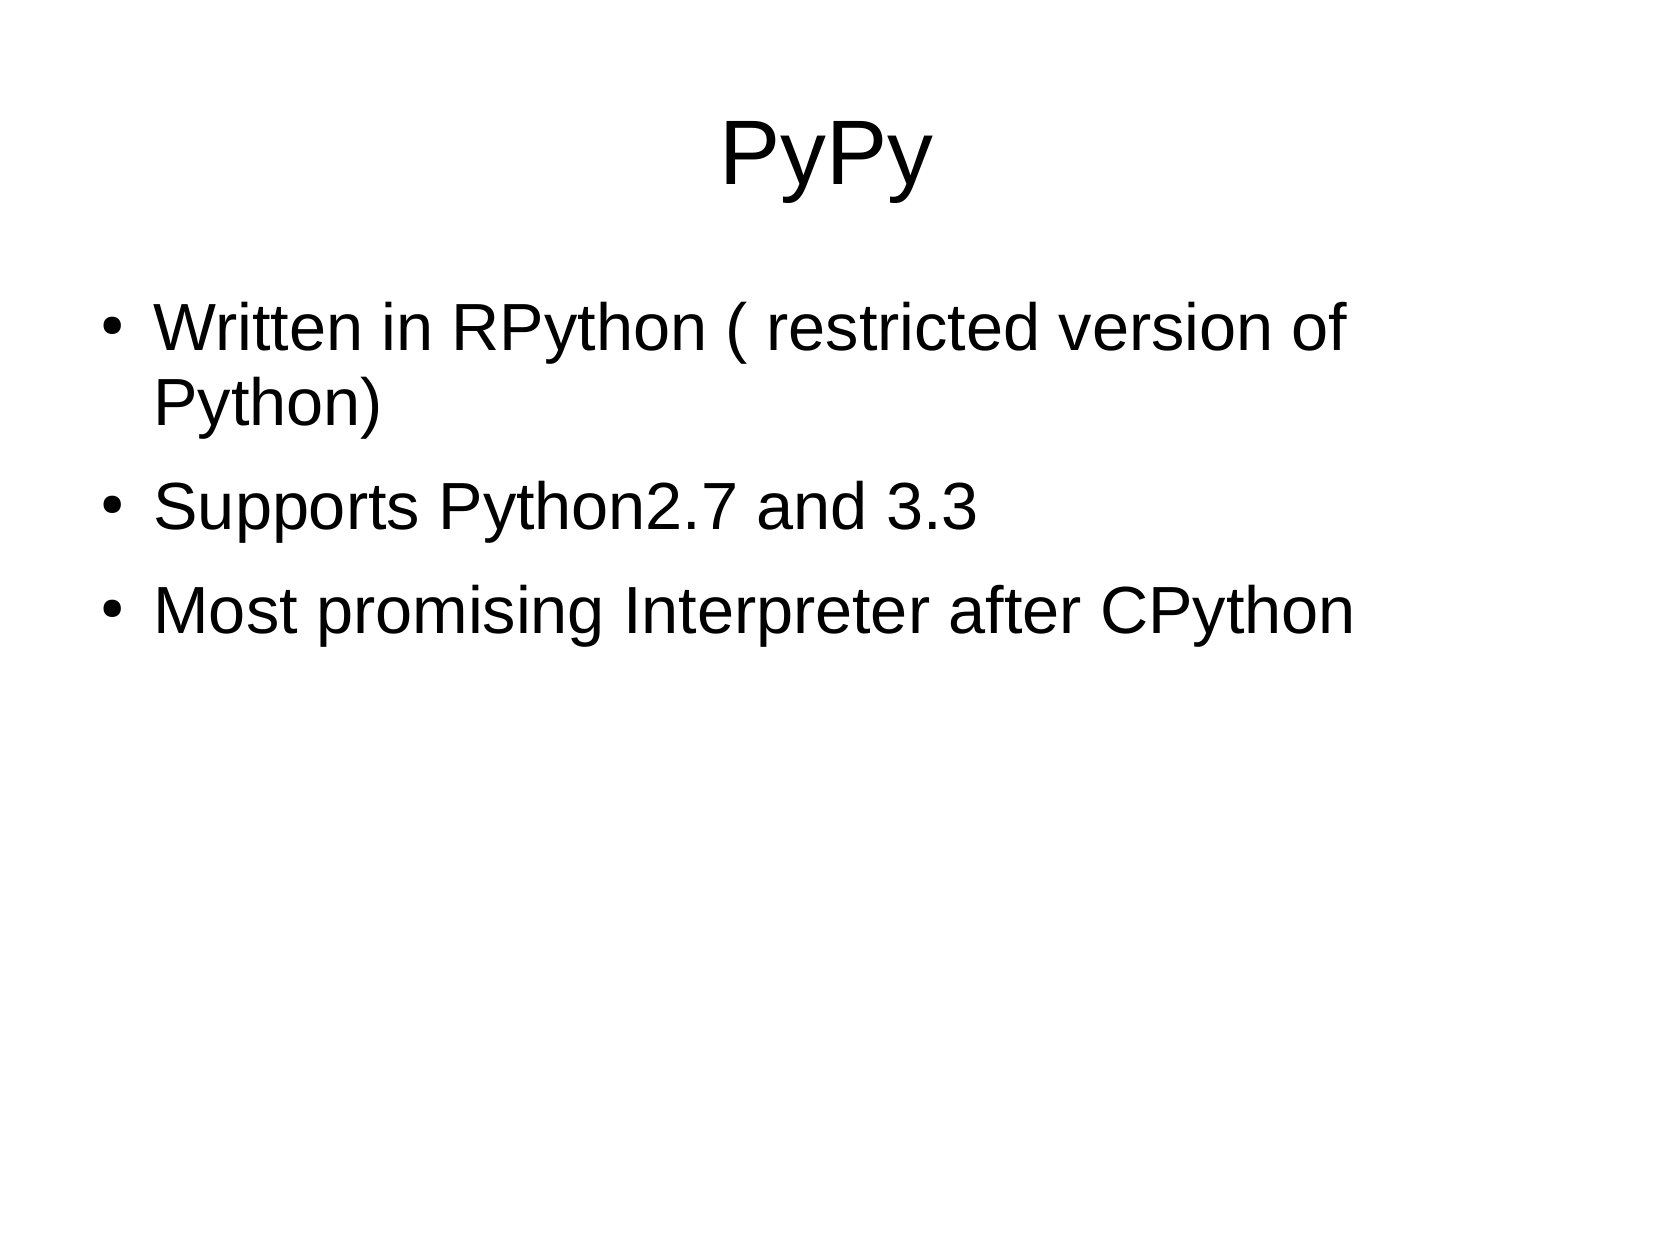

# PyPy
Written in RPython ( restricted version of Python)
Supports Python2.7 and 3.3
Most promising Interpreter after CPython